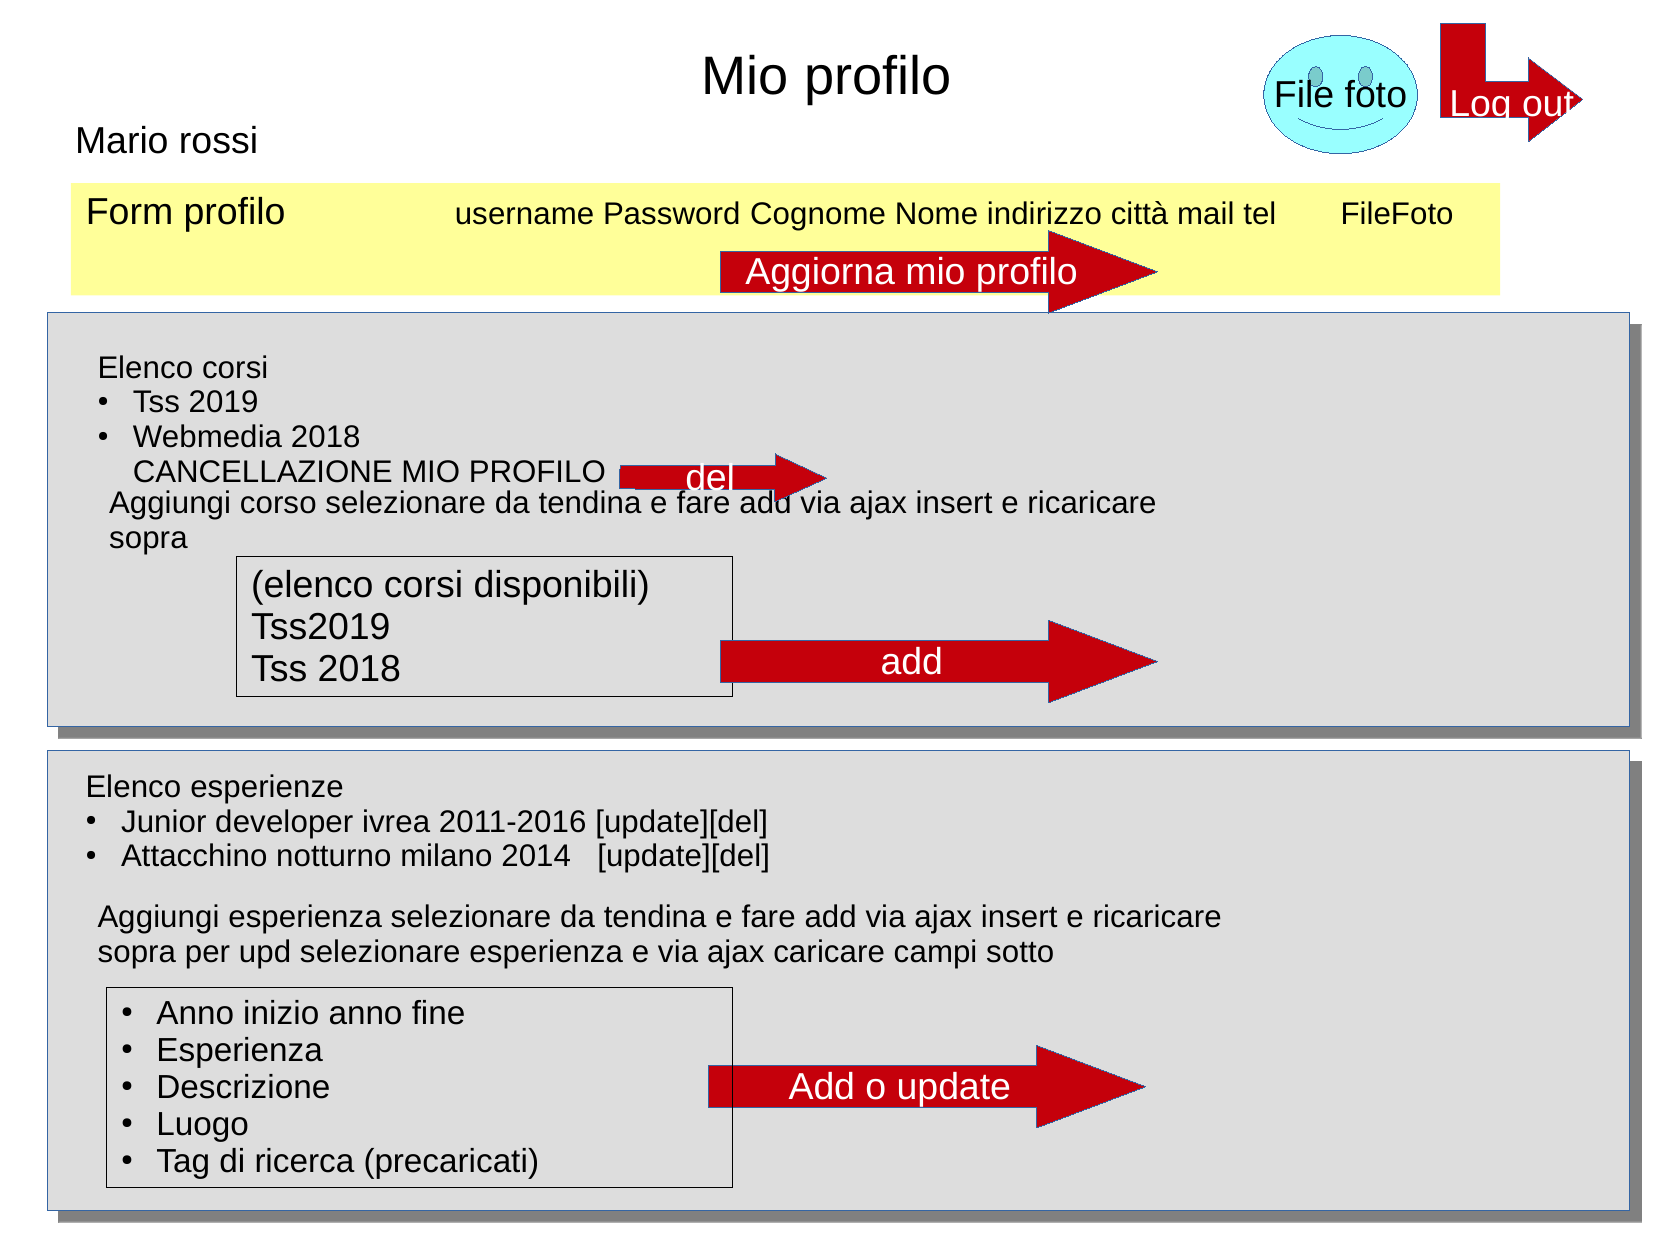

Log out
File foto
Mio profilo
Mario rossi
Form profilo			username Password 	Cognome Nome indirizzo città mail tel	FileFoto
Aggiorna mio profilo
Elenco corsi
Tss 2019
Webmedia 2018
CANCELLAZIONE MIO PROFILO
del
Aggiungi corso selezionare da tendina e fare add via ajax insert e ricaricare sopra
(elenco corsi disponibili)
Tss2019
Tss 2018
add
Elenco esperienze
Junior developer ivrea 2011-2016 [update][del]
Attacchino notturno milano 2014 [update][del]
Aggiungi esperienza selezionare da tendina e fare add via ajax insert e ricaricare sopra per upd selezionare esperienza e via ajax caricare campi sotto
Anno inizio anno fine
Esperienza
Descrizione
Luogo
Tag di ricerca (precaricati)
Add o update